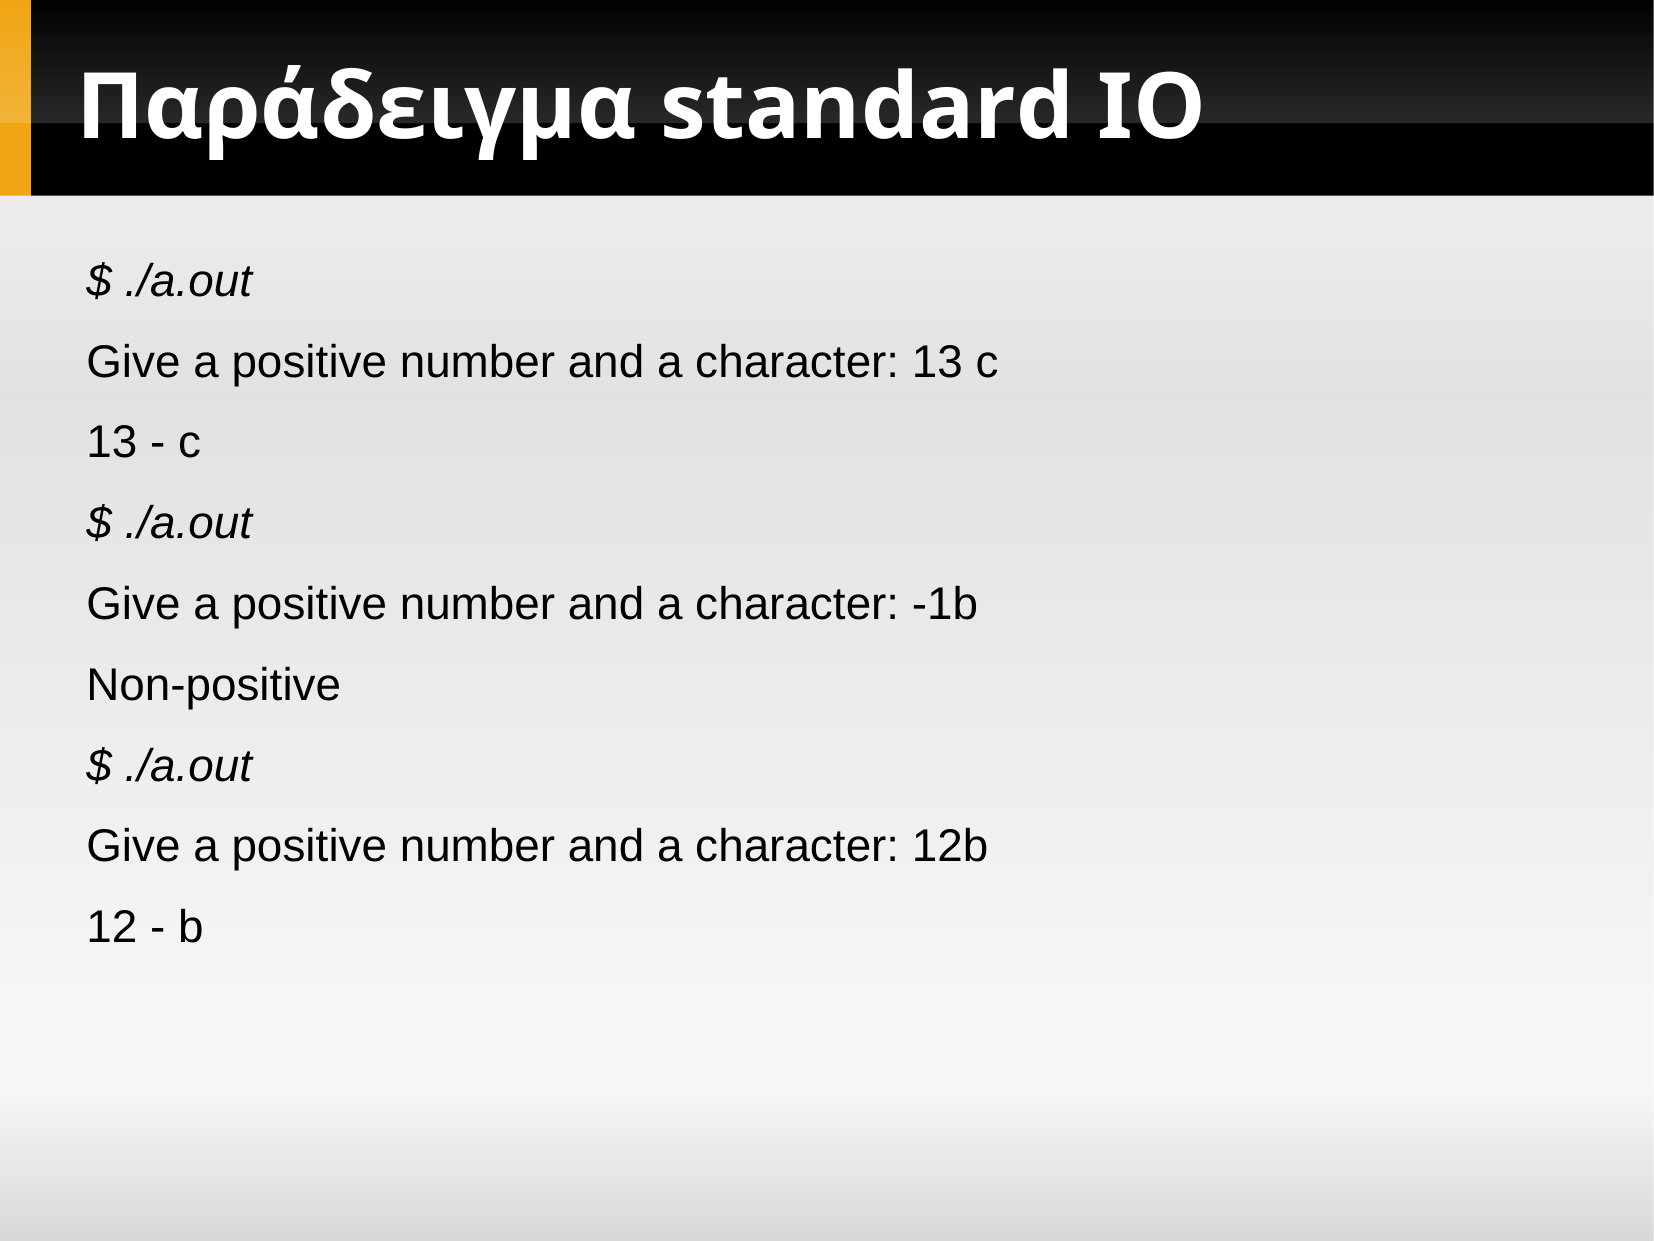

# Παράδειγμα standard IO
$ ./a.out
Give a positive number and a character: 13 c
13 - c
$ ./a.out
Give a positive number and a character: -1b
Non-positive
$ ./a.out
Give a positive number and a character: 12b
12 - b